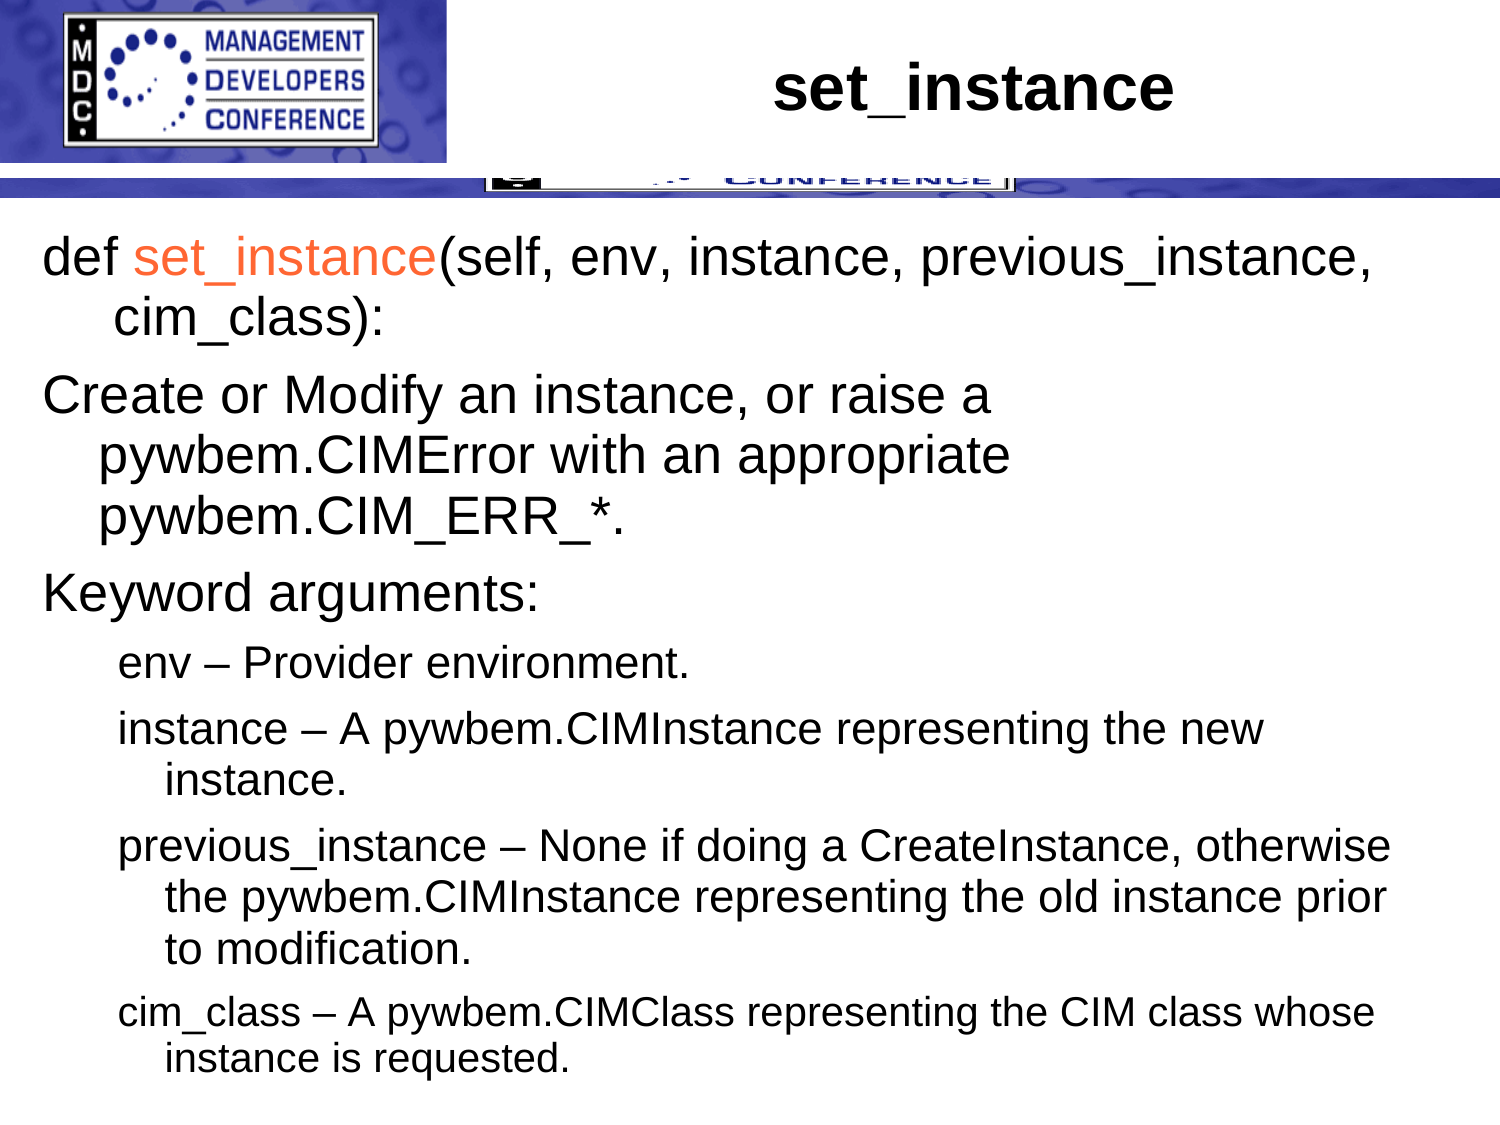

# set_instance
def set_instance(self, env, instance, previous_instance,
 cim_class):
Create or Modify an instance, or raise a pywbem.CIMError with an appropriate pywbem.CIM_ERR_*.
Keyword arguments:
env – Provider environment.
instance – A pywbem.CIMInstance representing the new instance.
previous_instance – None if doing a CreateInstance, otherwise the pywbem.CIMInstance representing the old instance prior to modification.
cim_class – A pywbem.CIMClass representing the CIM class whose instance is requested.